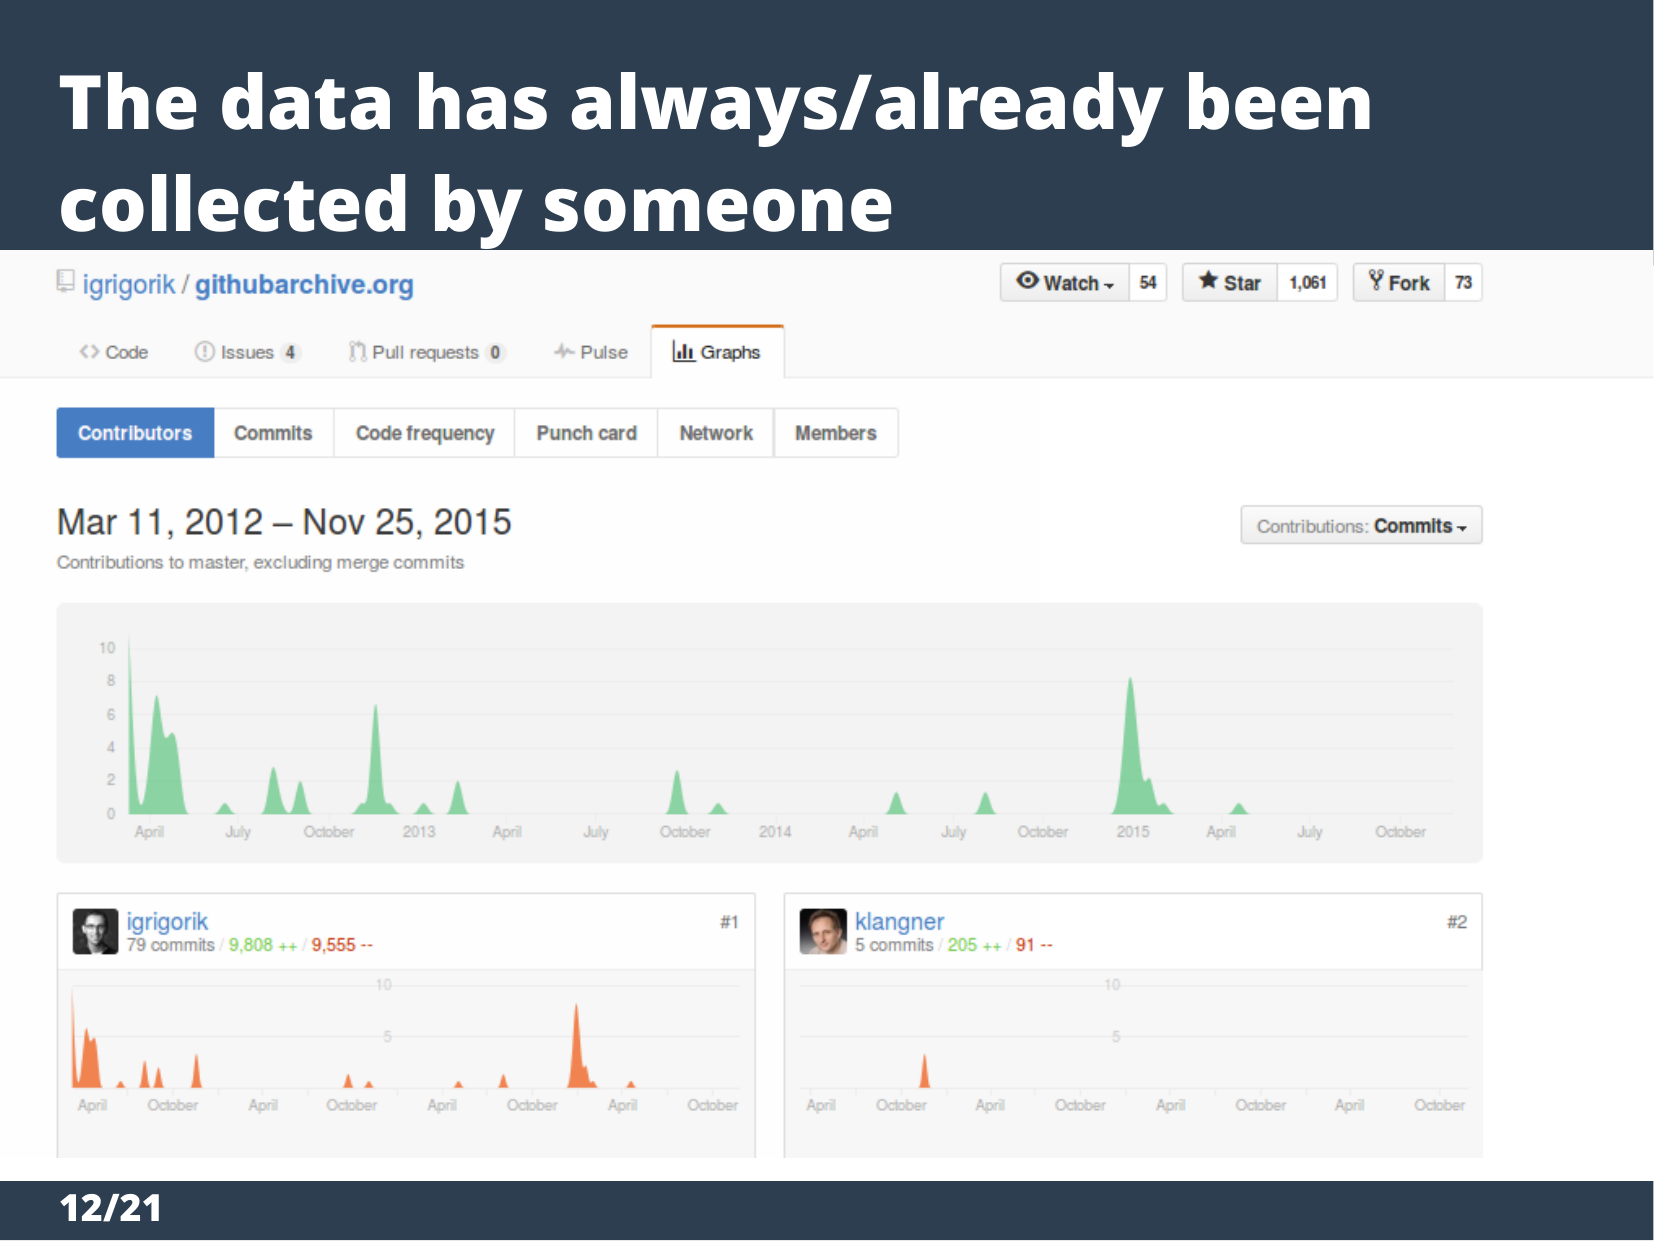

# The data has always/already been collected by someone